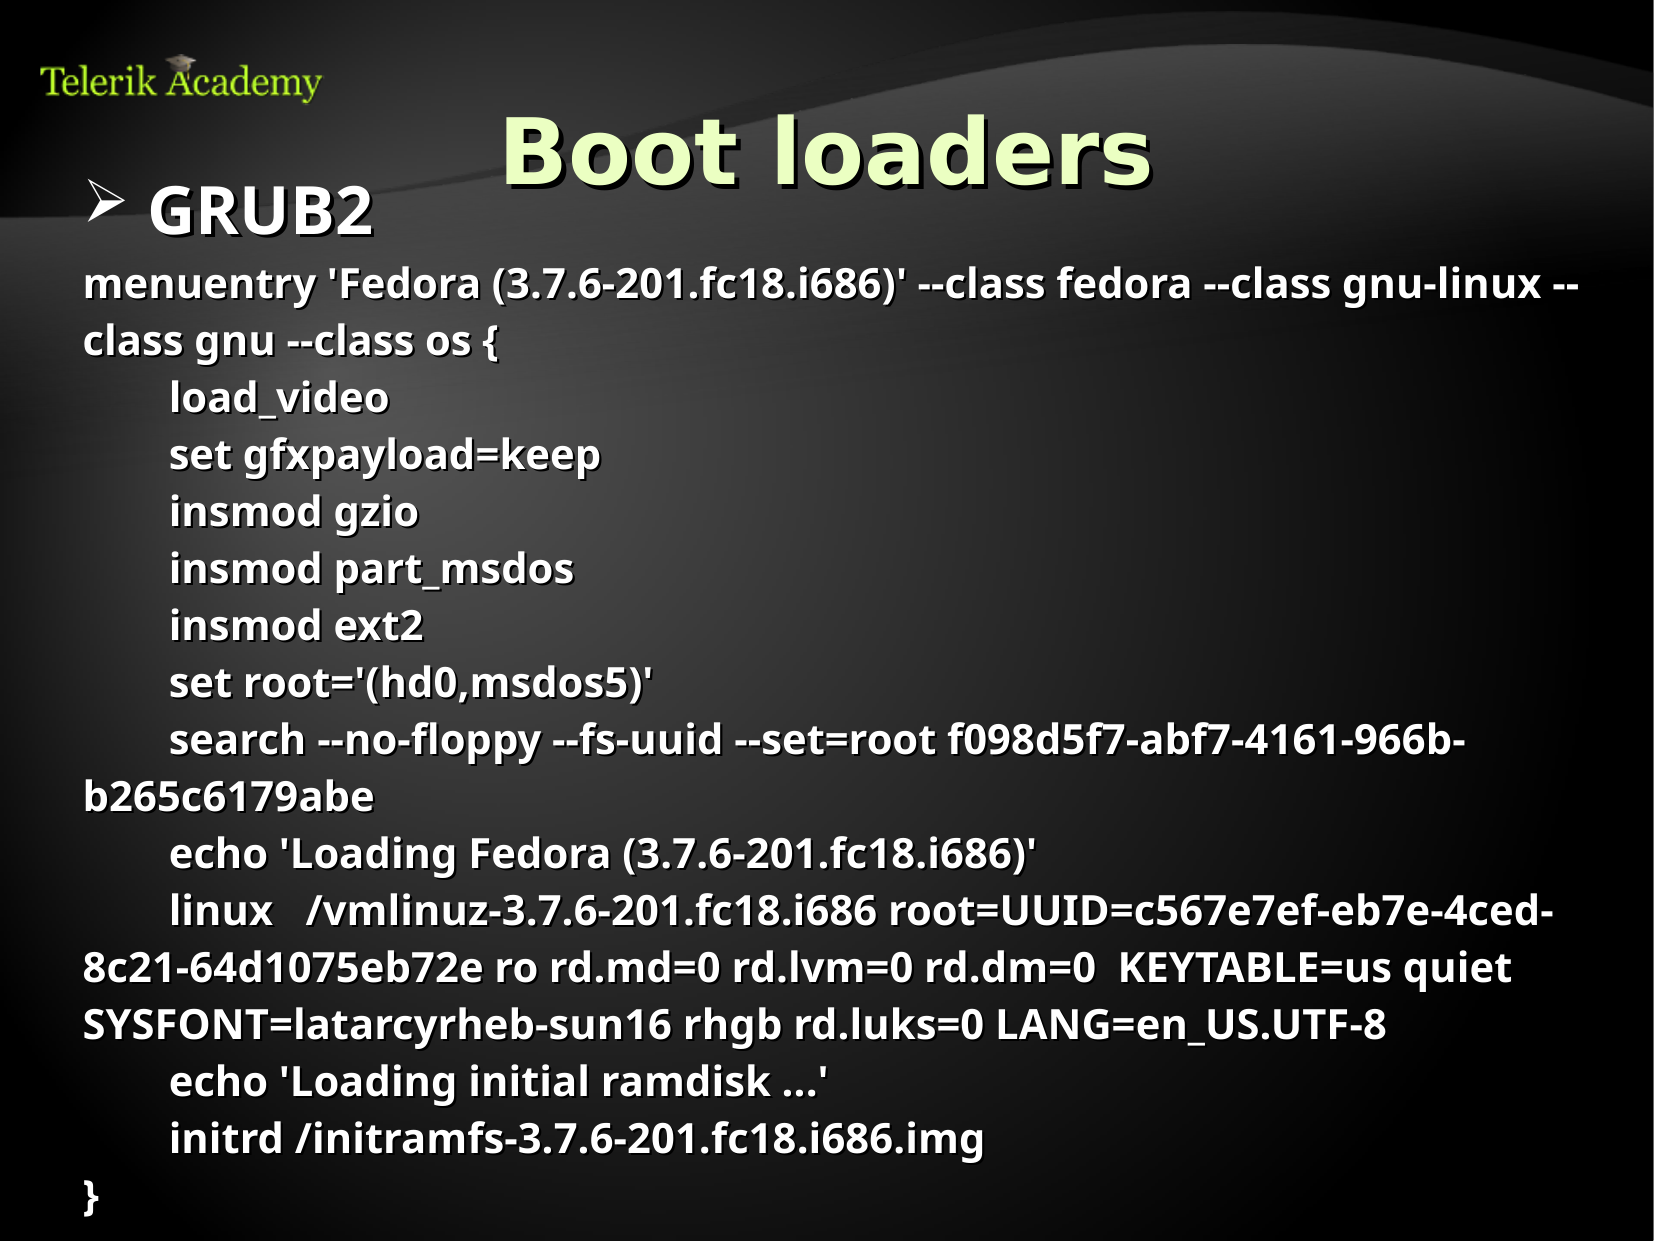

Boot loaders
# GRUB2
menuentry 'Fedora (3.7.6-201.fc18.i686)' --class fedora --class gnu-linux --class gnu --class os {
 load_video
 set gfxpayload=keep
 insmod gzio
 insmod part_msdos
 insmod ext2
 set root='(hd0,msdos5)'
 search --no-floppy --fs-uuid --set=root f098d5f7-abf7-4161-966b-b265c6179abe
 echo 'Loading Fedora (3.7.6-201.fc18.i686)'
 linux /vmlinuz-3.7.6-201.fc18.i686 root=UUID=c567e7ef-eb7e-4ced-8c21-64d1075eb72e ro rd.md=0 rd.lvm=0 rd.dm=0 KEYTABLE=us quiet SYSFONT=latarcyrheb-sun16 rhgb rd.luks=0 LANG=en_US.UTF-8
 echo 'Loading initial ramdisk ...'
 initrd /initramfs-3.7.6-201.fc18.i686.img
}